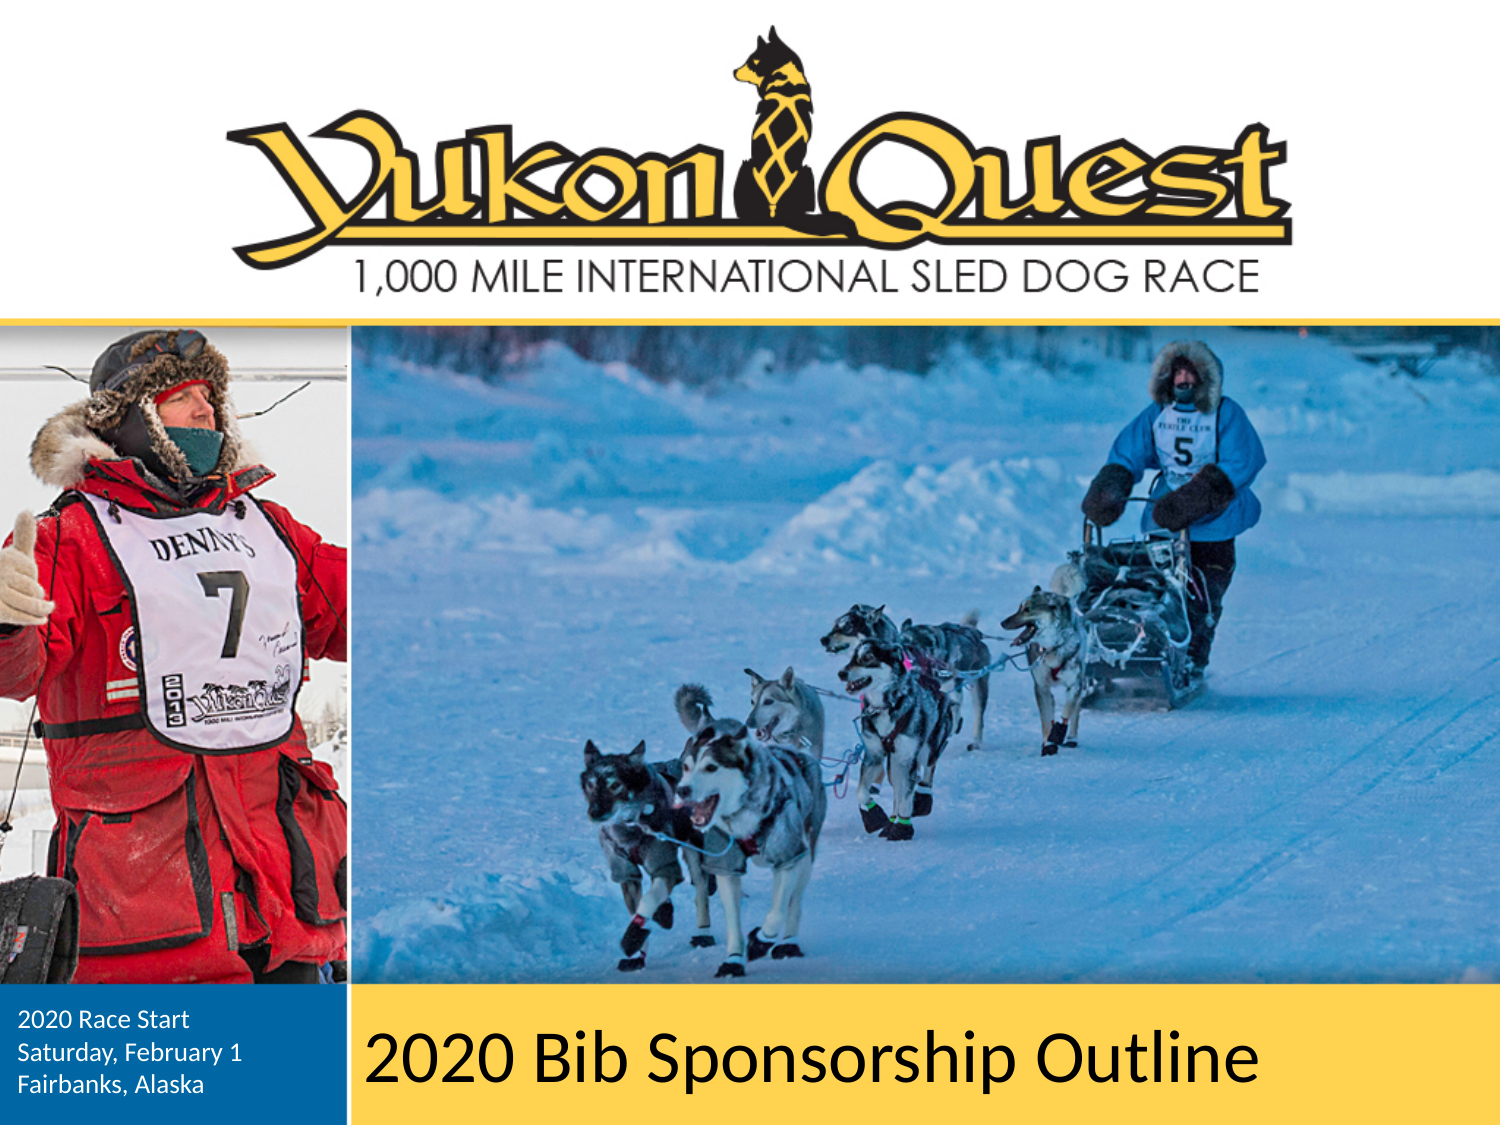

2020 Race Start
Saturday, February 1 Fairbanks, Alaska
# 2020 Bib Sponsorship Outline